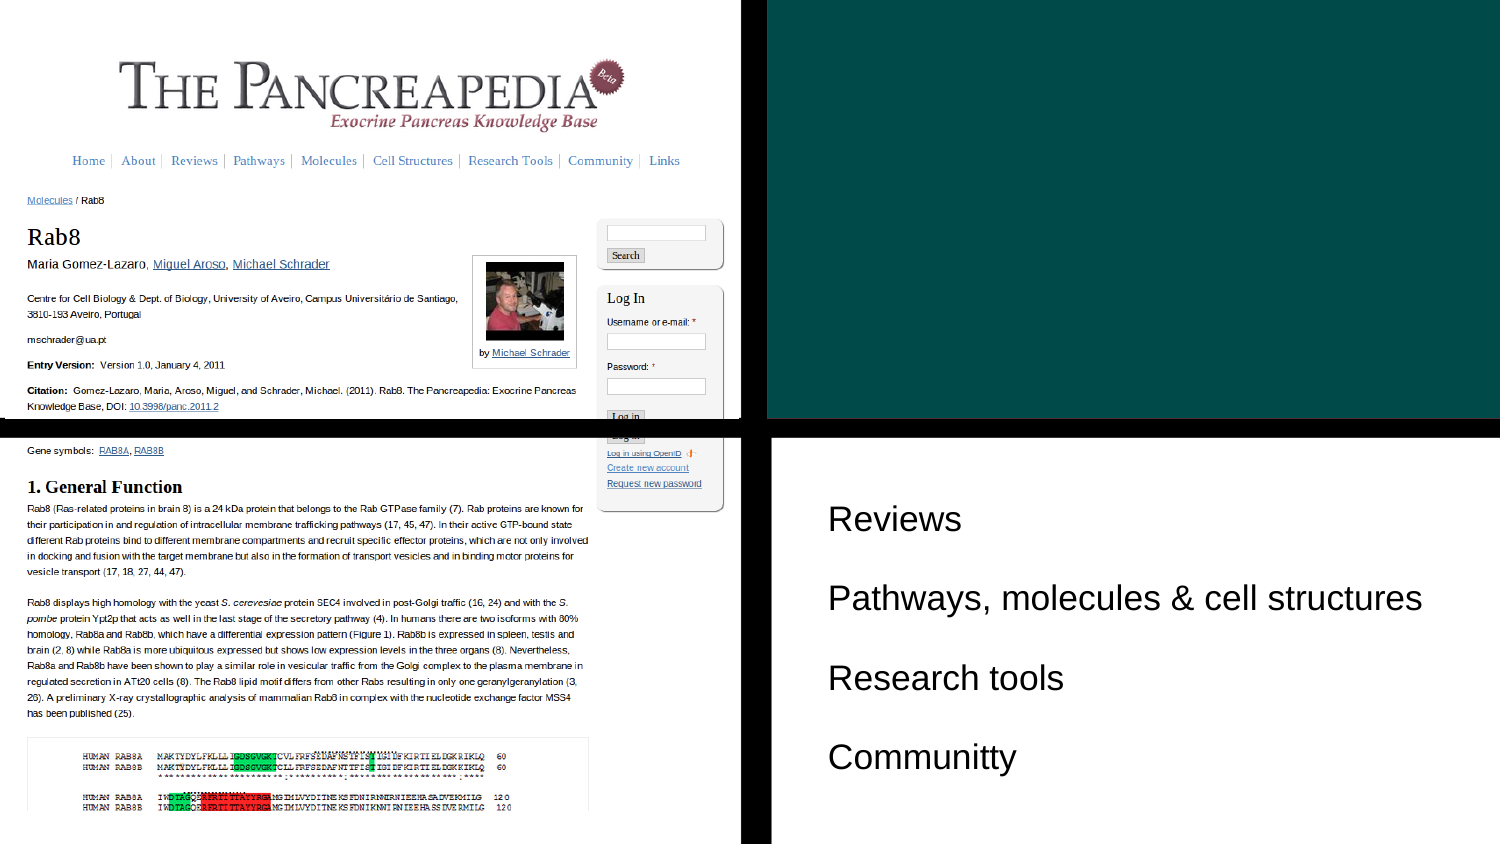

Reviews
Pathways, molecules & cell structures
Research tools
Communitty